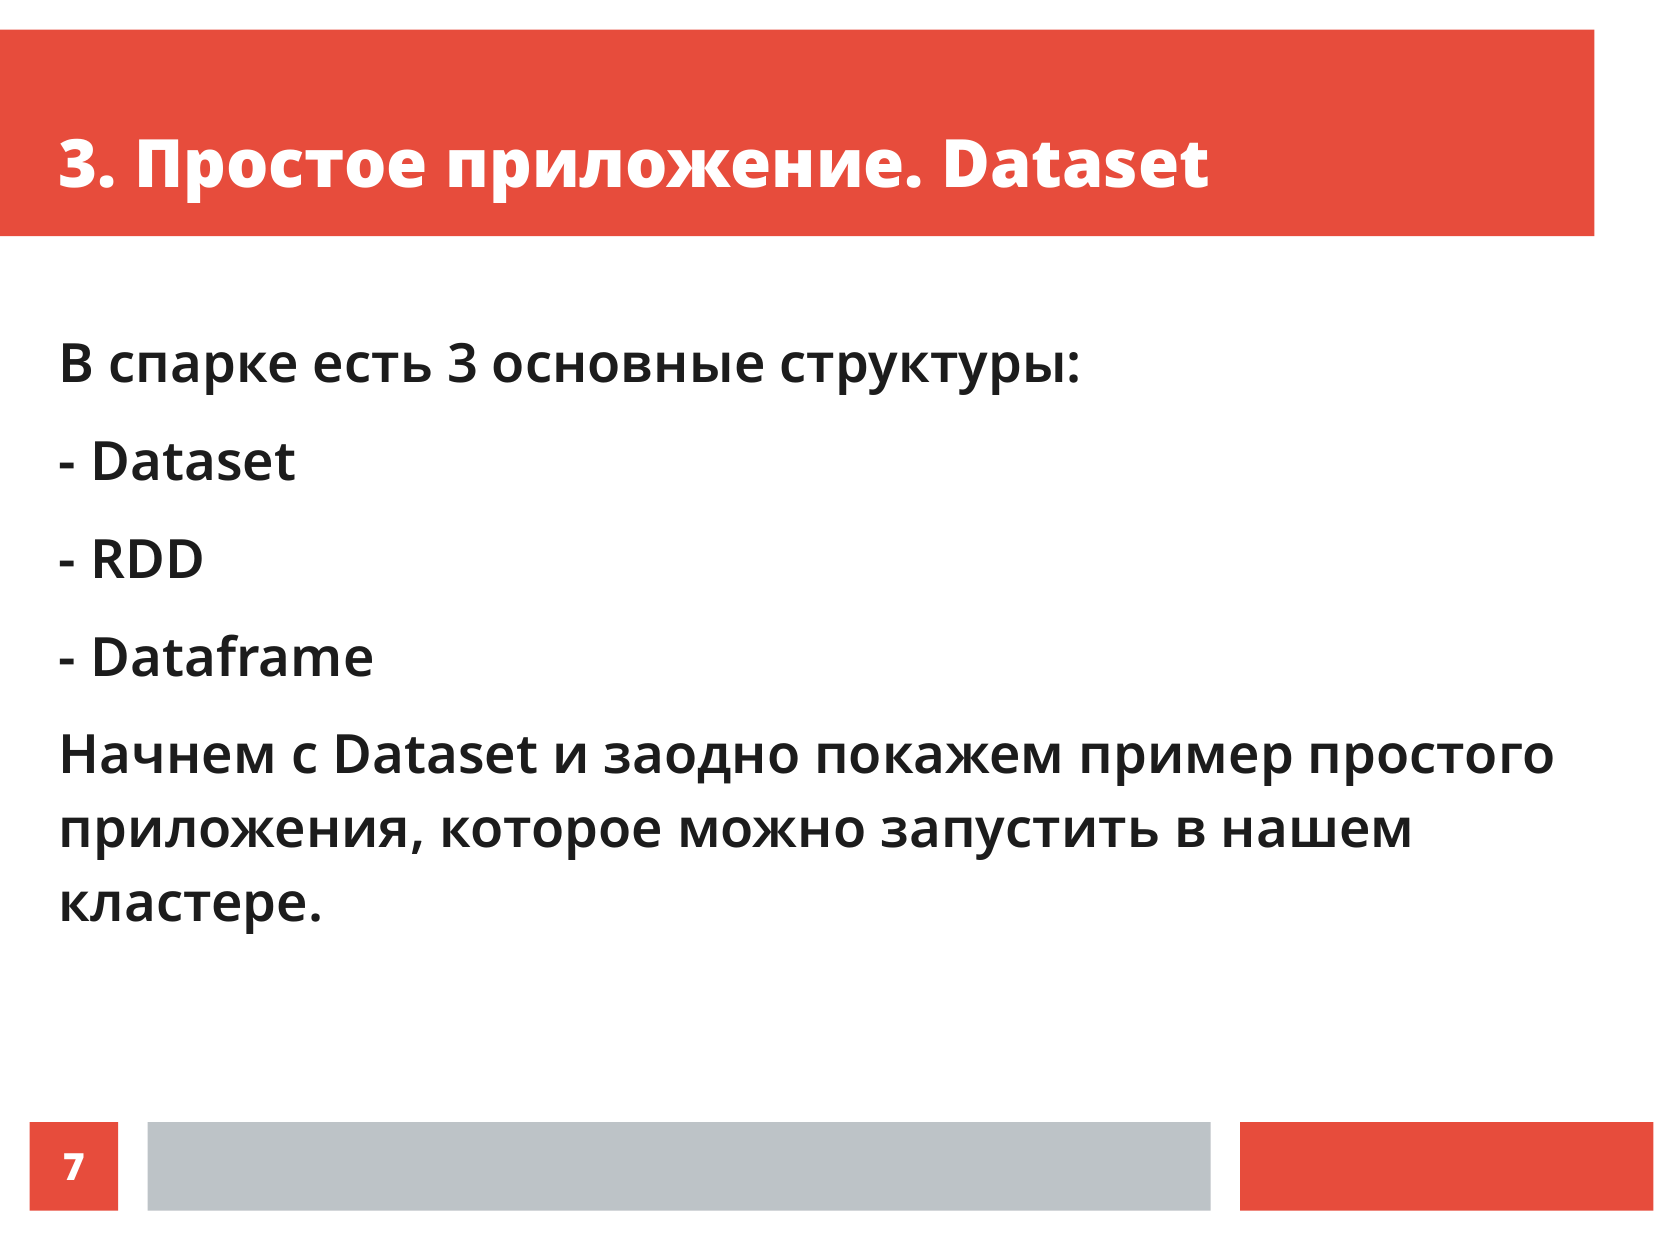

# 3. Простое приложение. Dataset
В спарке есть 3 основные структуры:
- Dataset
- RDD
- Dataframe
Начнем с Dataset и заодно покажем пример простого приложения, которое можно запустить в нашем кластере.
7